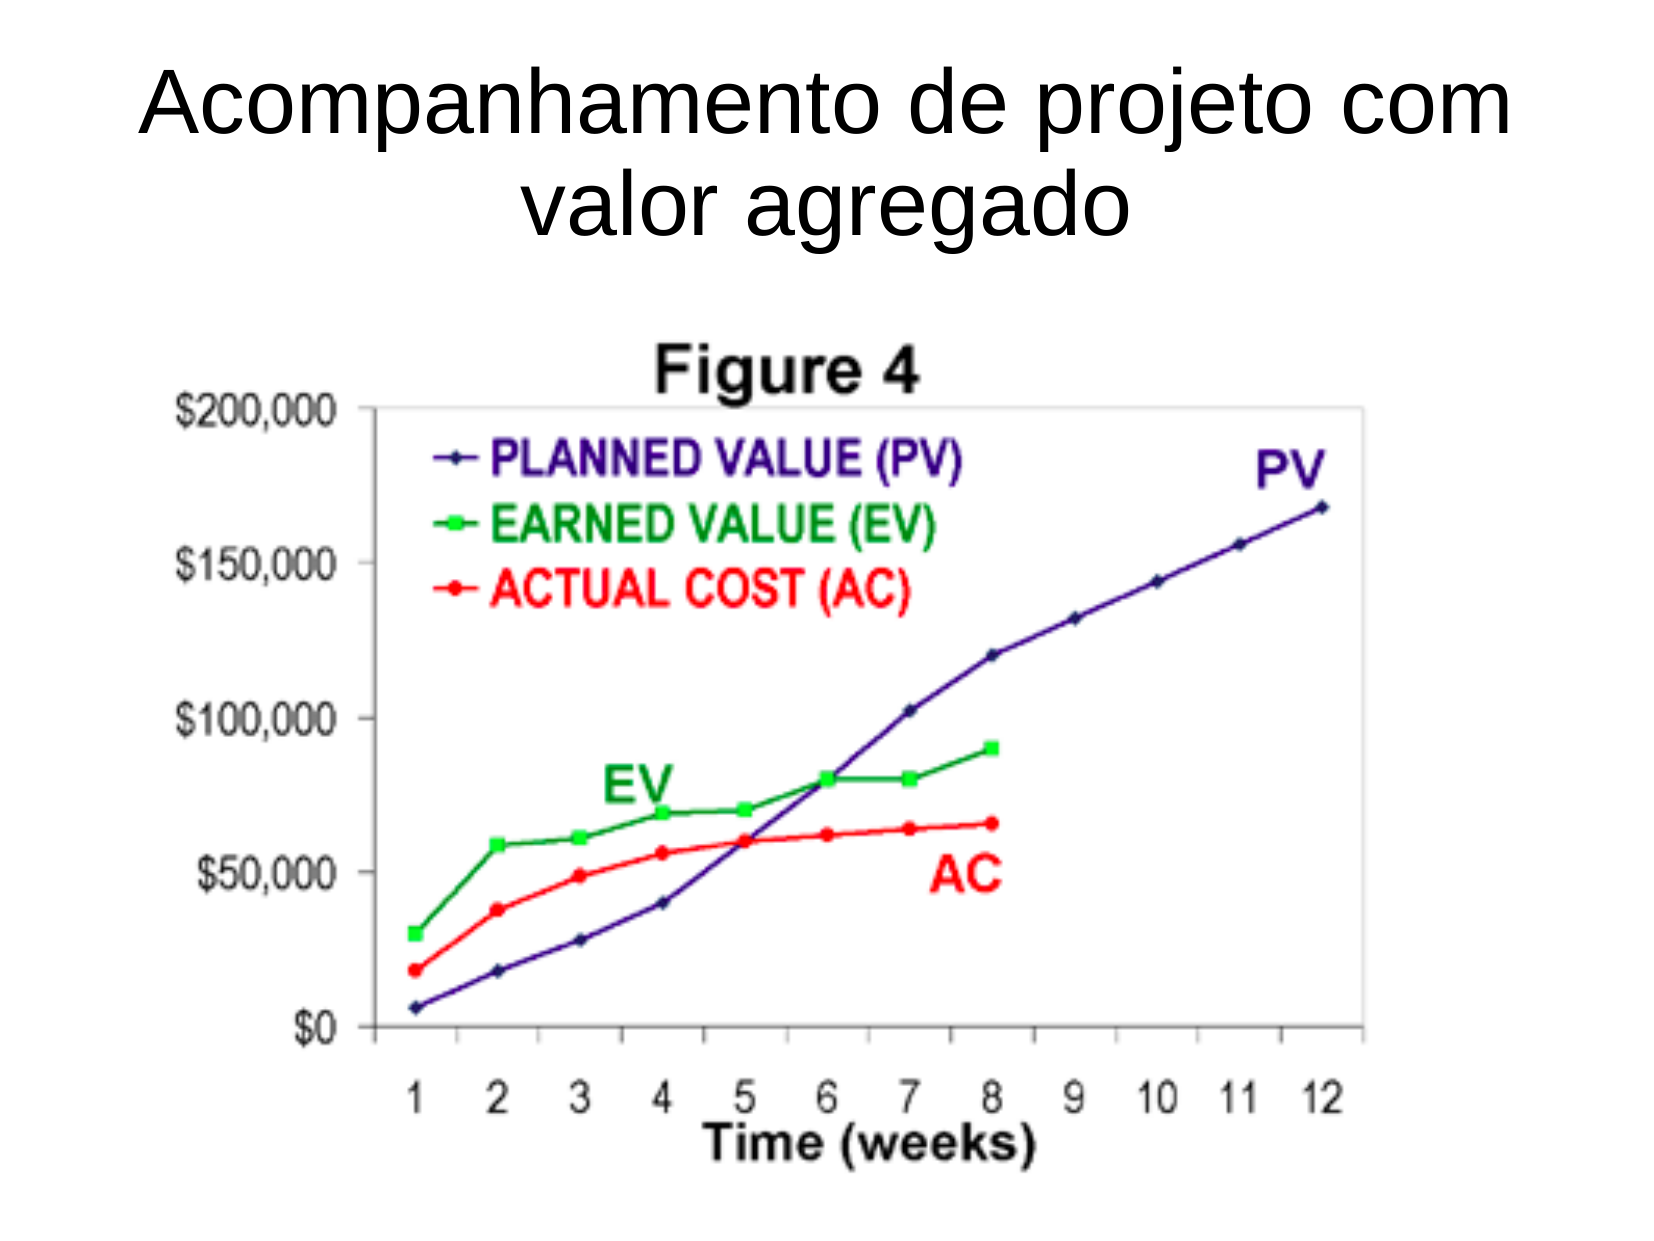

# Acompanhamento de projeto com valor agregado